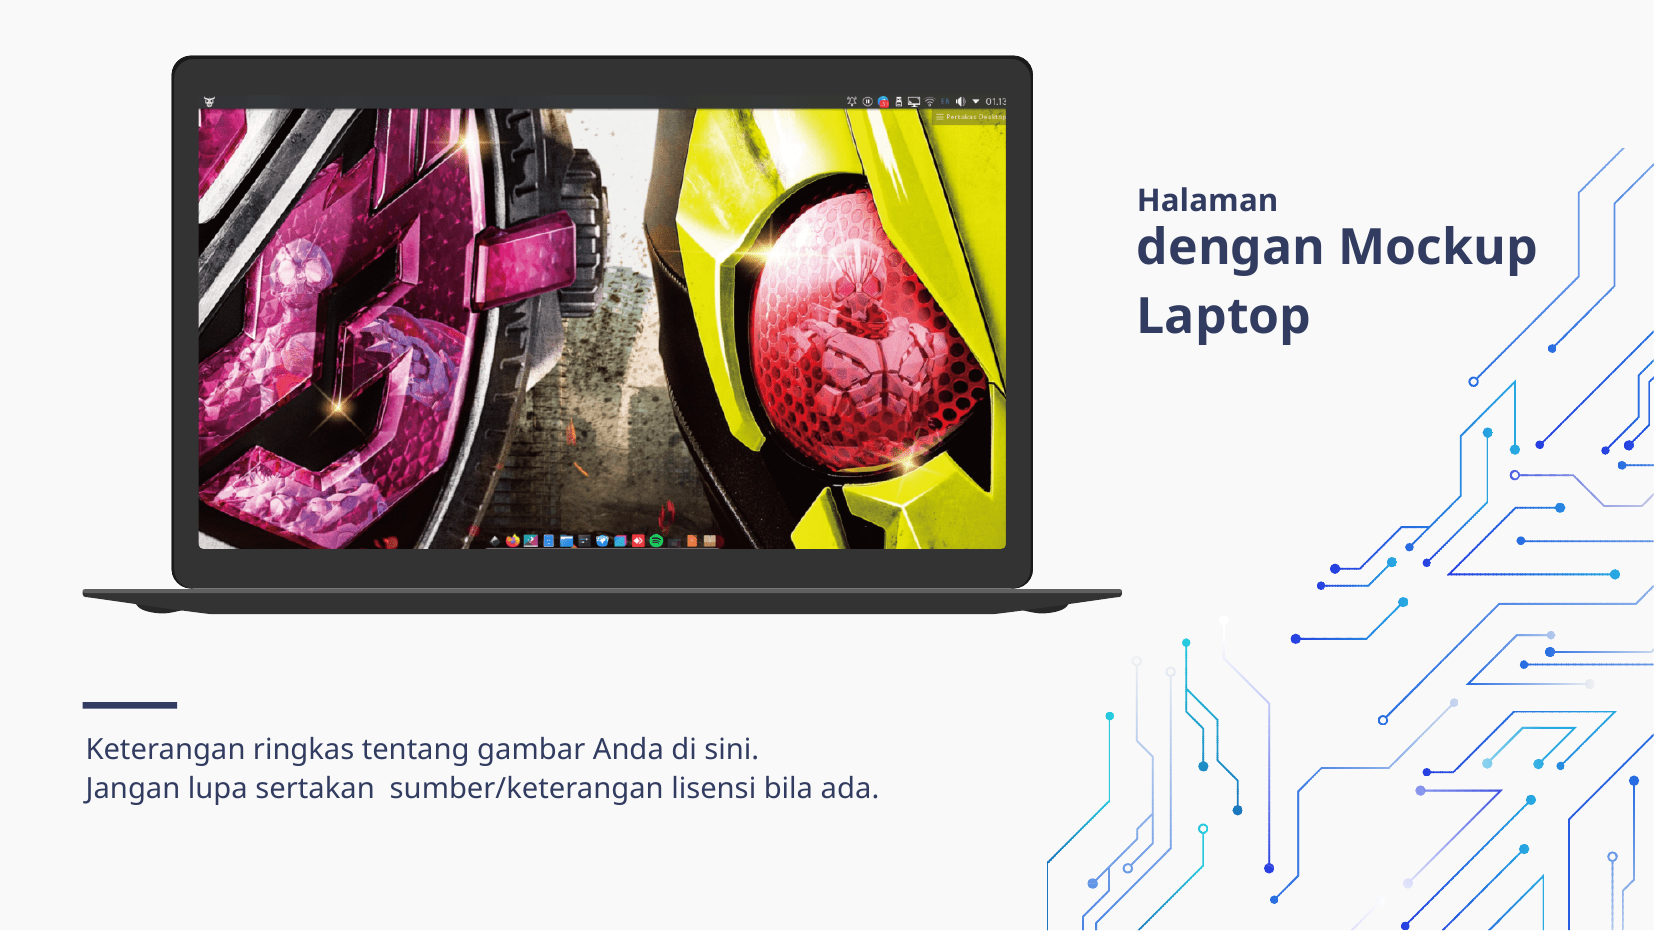

Halaman
dengan Mockup
Laptop
Keterangan ringkas tentang gambar Anda di sini.
Jangan lupa sertakan sumber/keterangan lisensi bila ada.